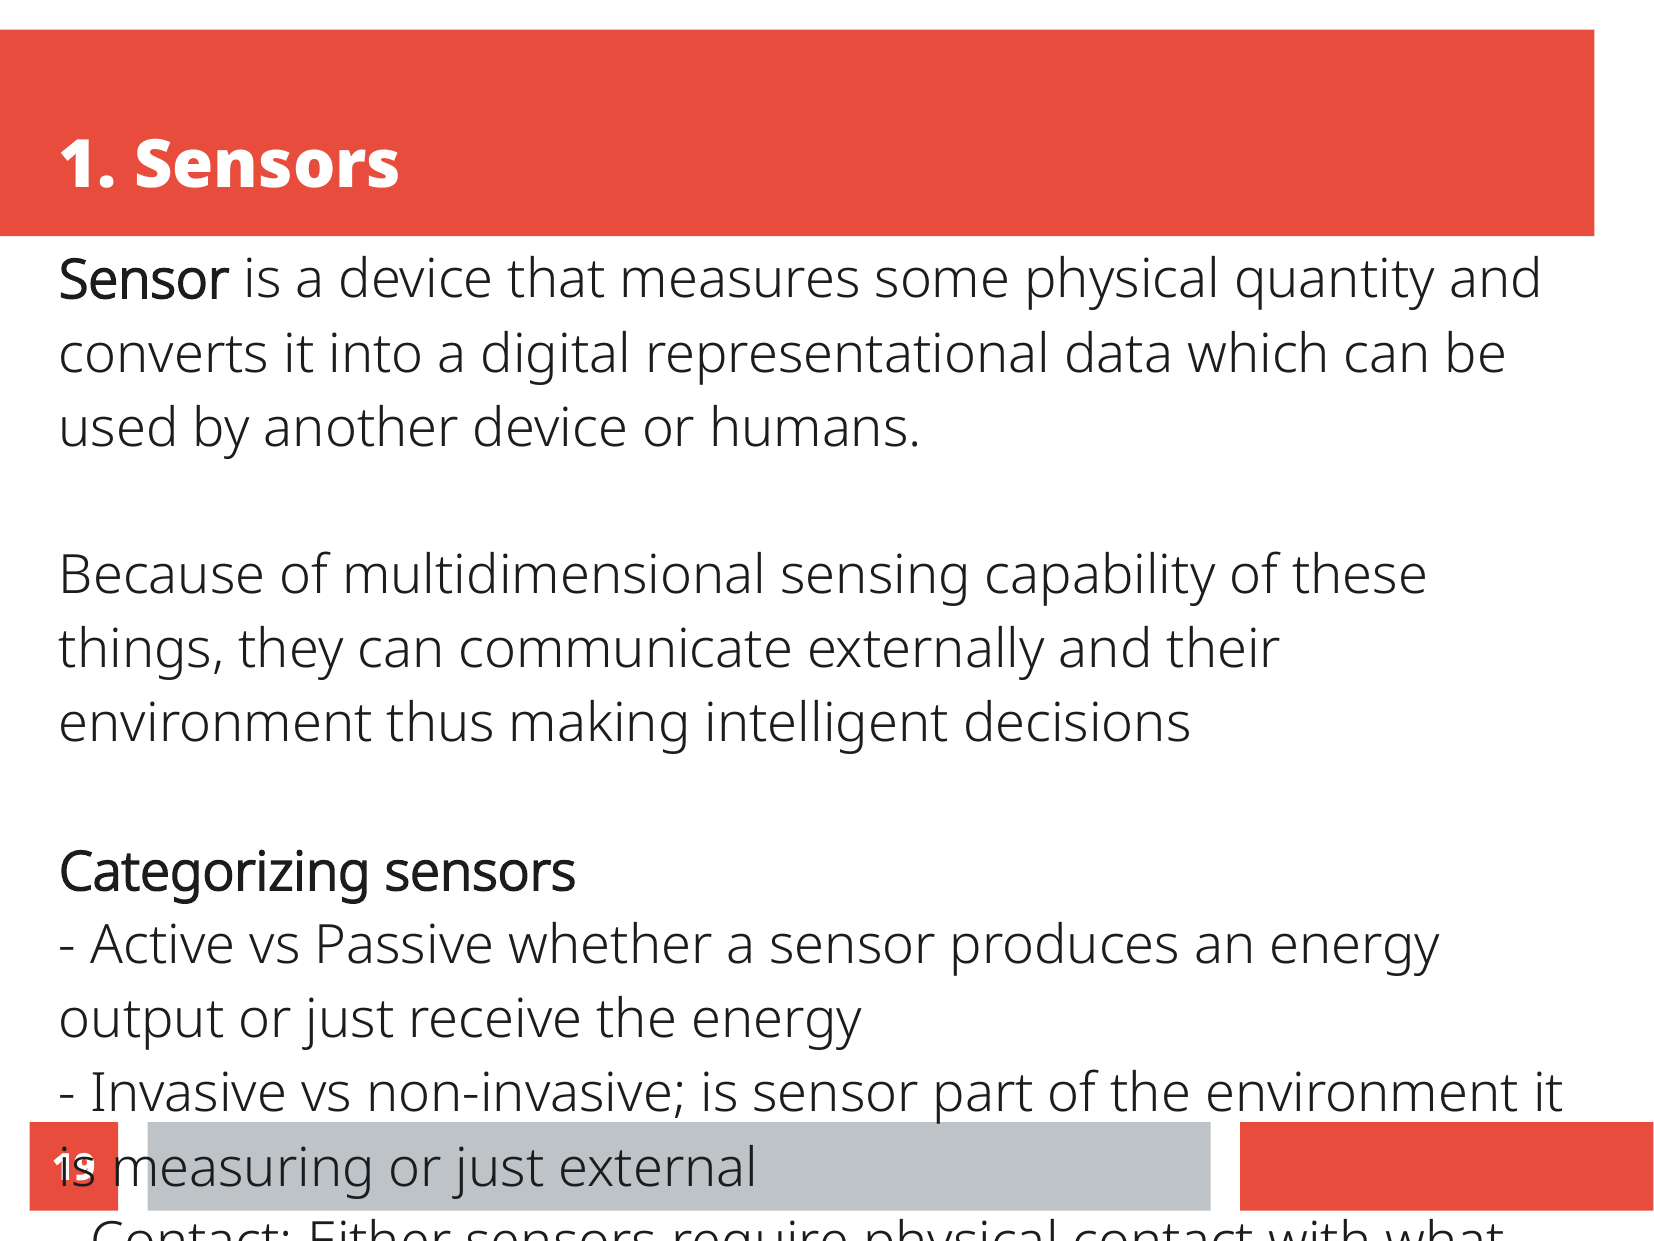

# 1. Sensors
Sensor is a device that measures some physical quantity and converts it into a digital representational data which can be used by another device or humans.
Because of multidimensional sensing capability of these things, they can communicate externally and their environment thus making intelligent decisions
Categorizing sensors
- Active vs Passive whether a sensor produces an energy output or just receive the energy
- Invasive vs non-invasive; is sensor part of the environment it is measuring or just external
- Contact; Either sensors require physical contact with what they are measuring
19